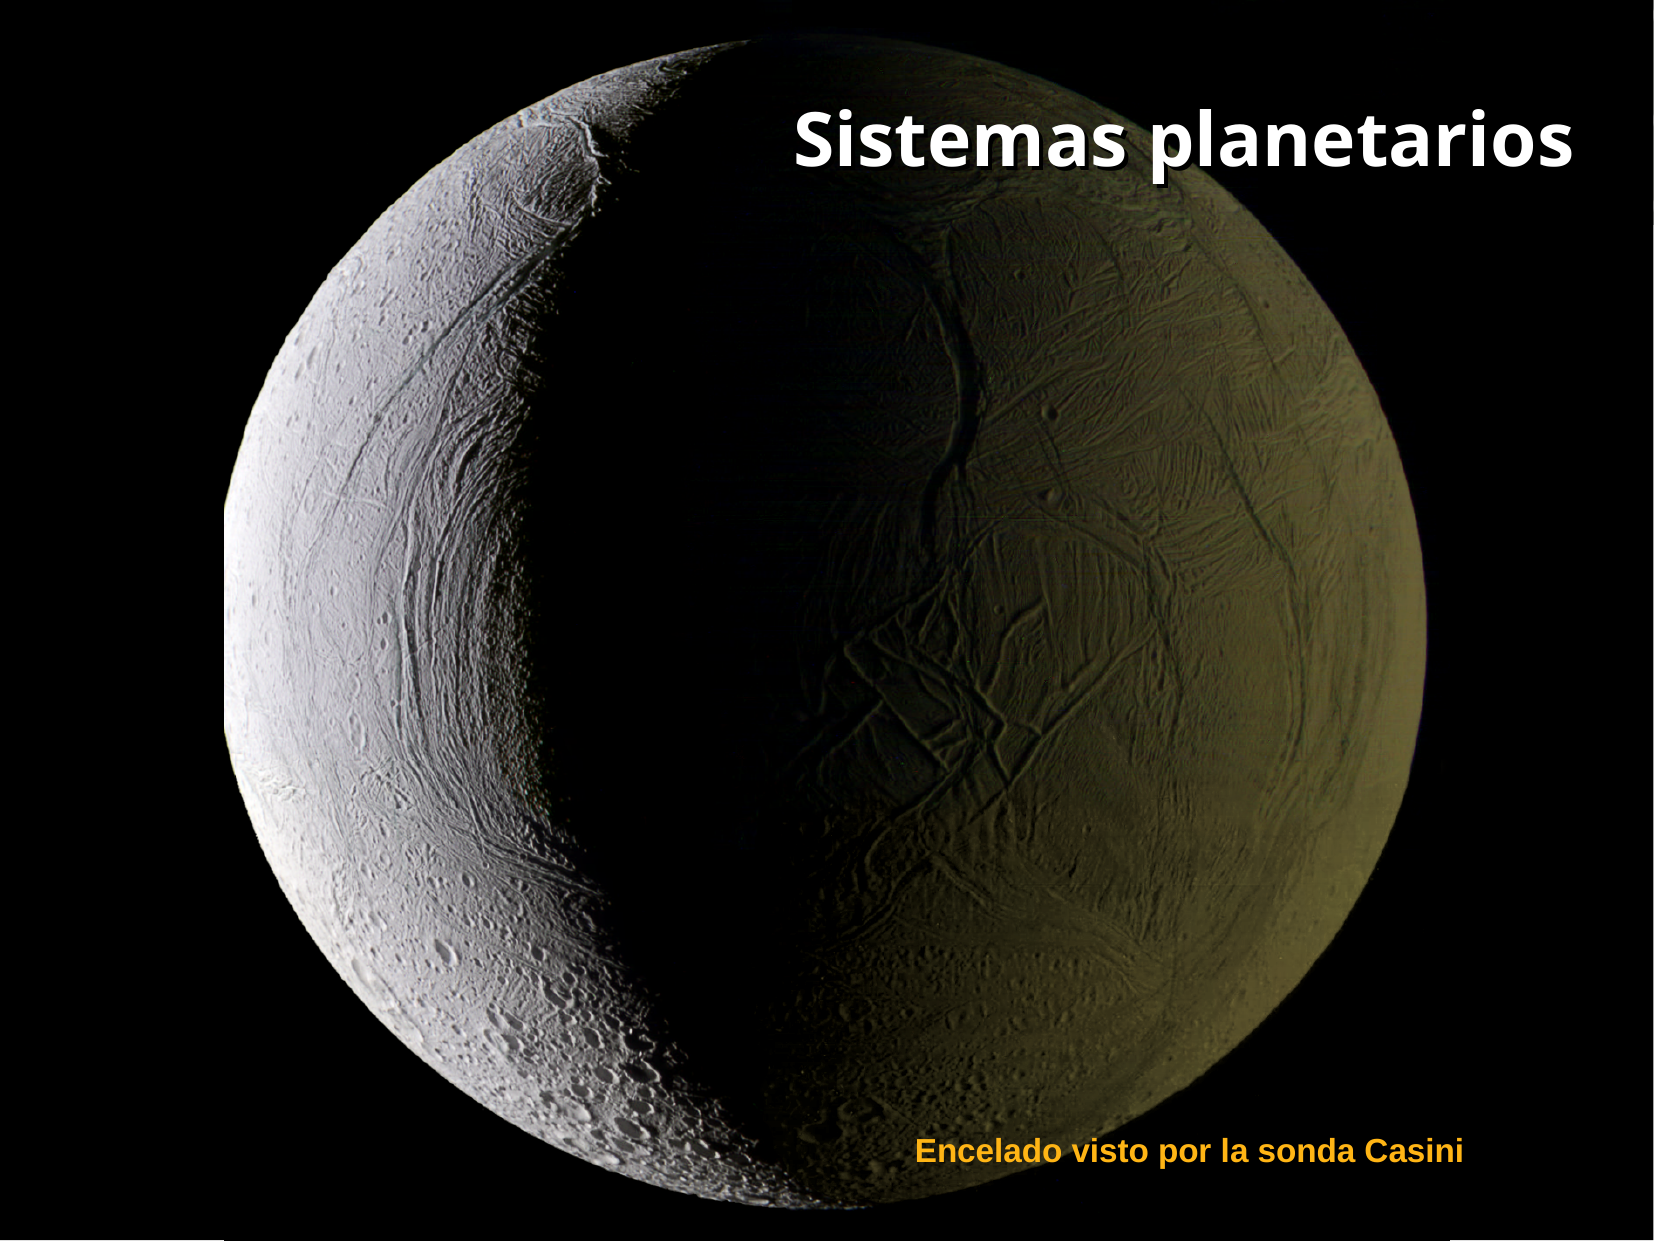

# Sistemas planetarios
Encelado visto por la sonda Casini
Oct 25, 2018
Asorey IPAC 2018 U02C07 12/16
12